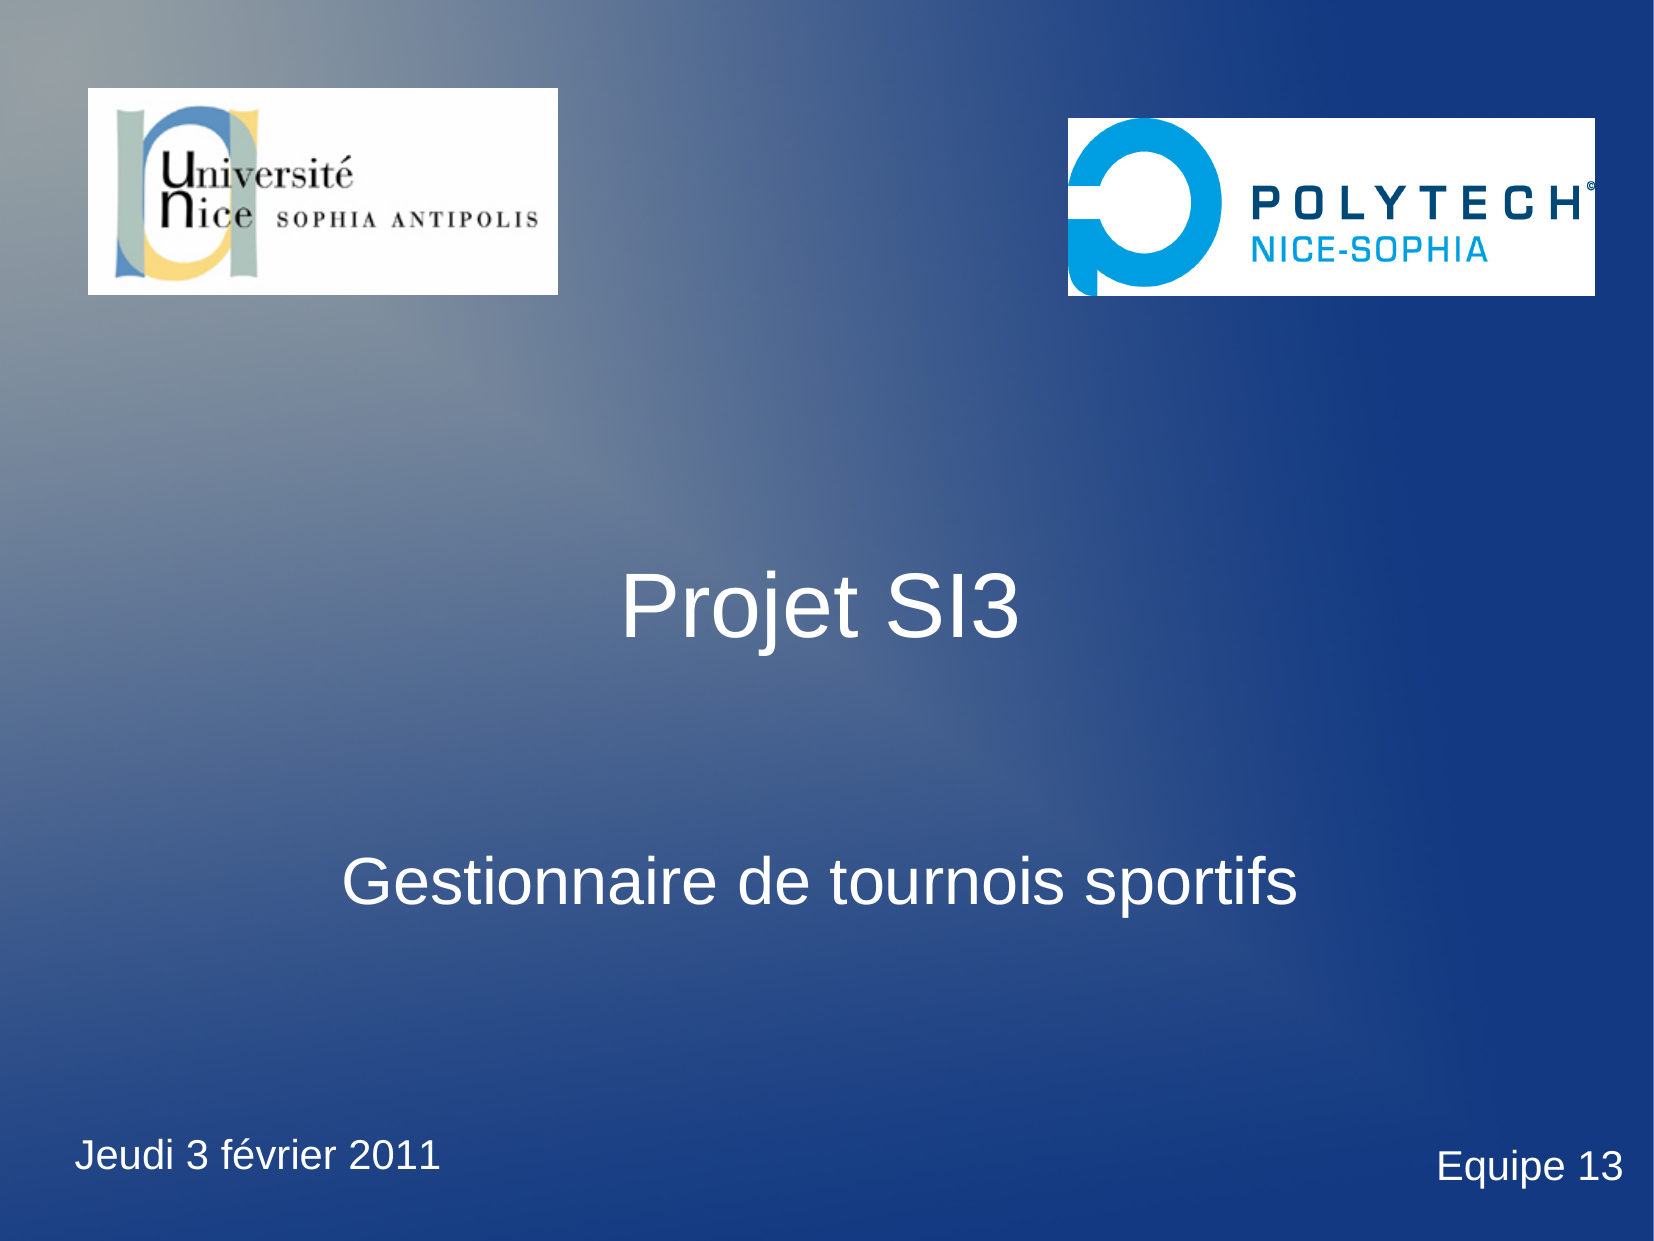

# Projet SI3
Gestionnaire de tournois sportifs
Jeudi 3 février 2011
Equipe 13